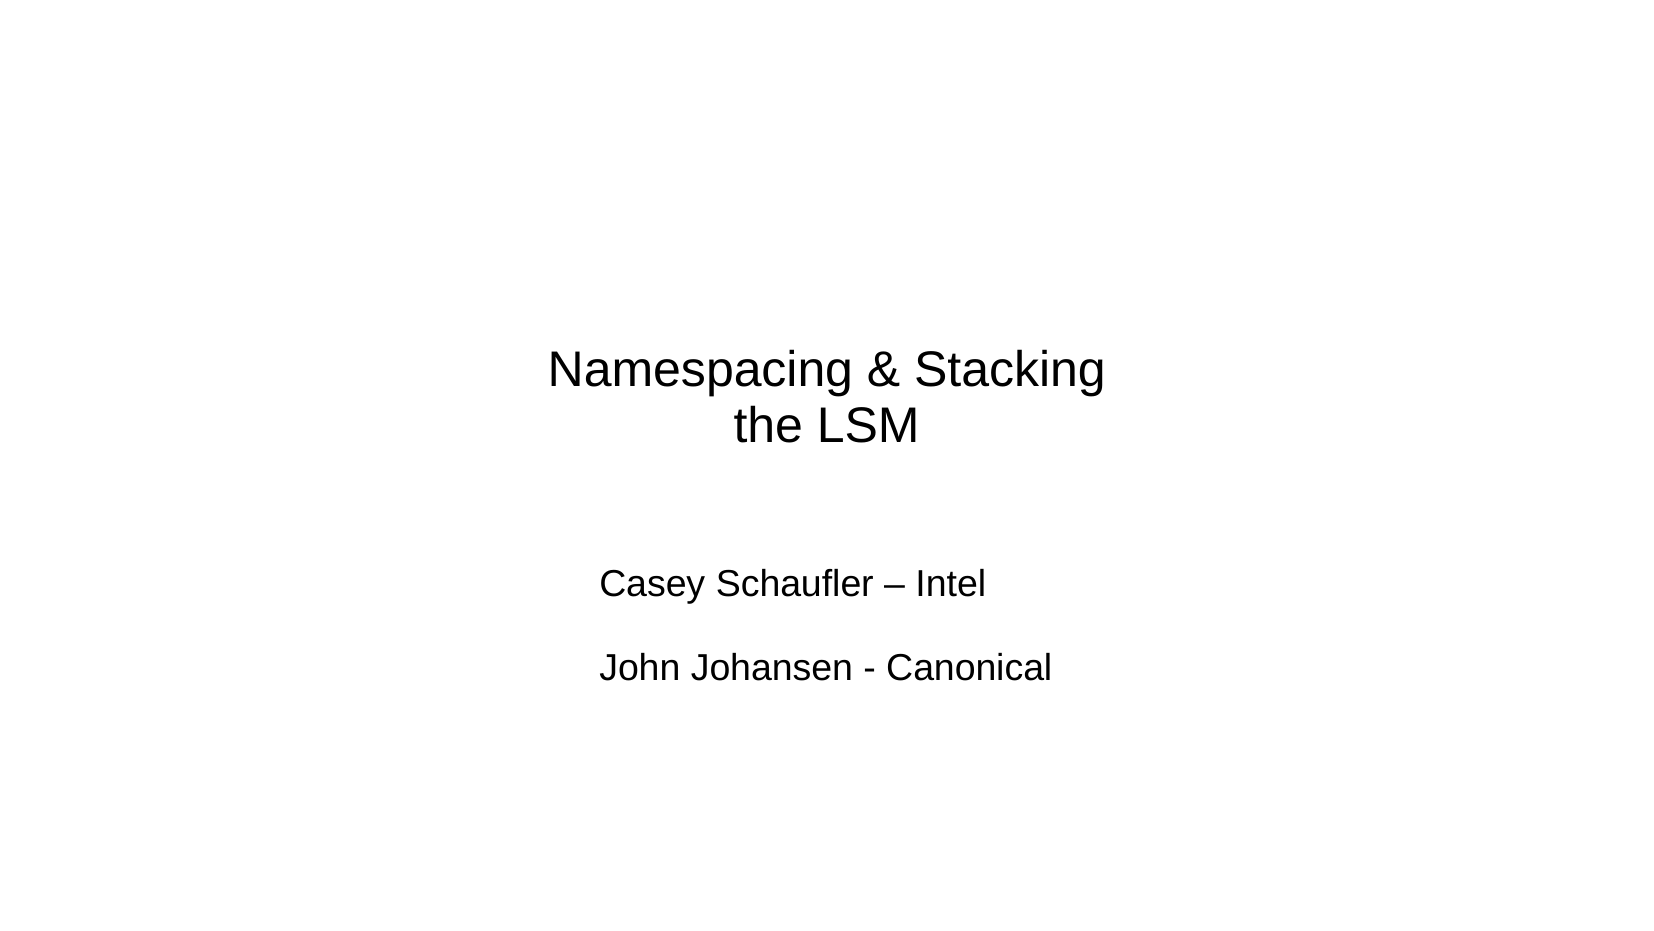

# Namespacing & Stacking
the LSM
Casey Schaufler – Intel
John Johansen - Canonical